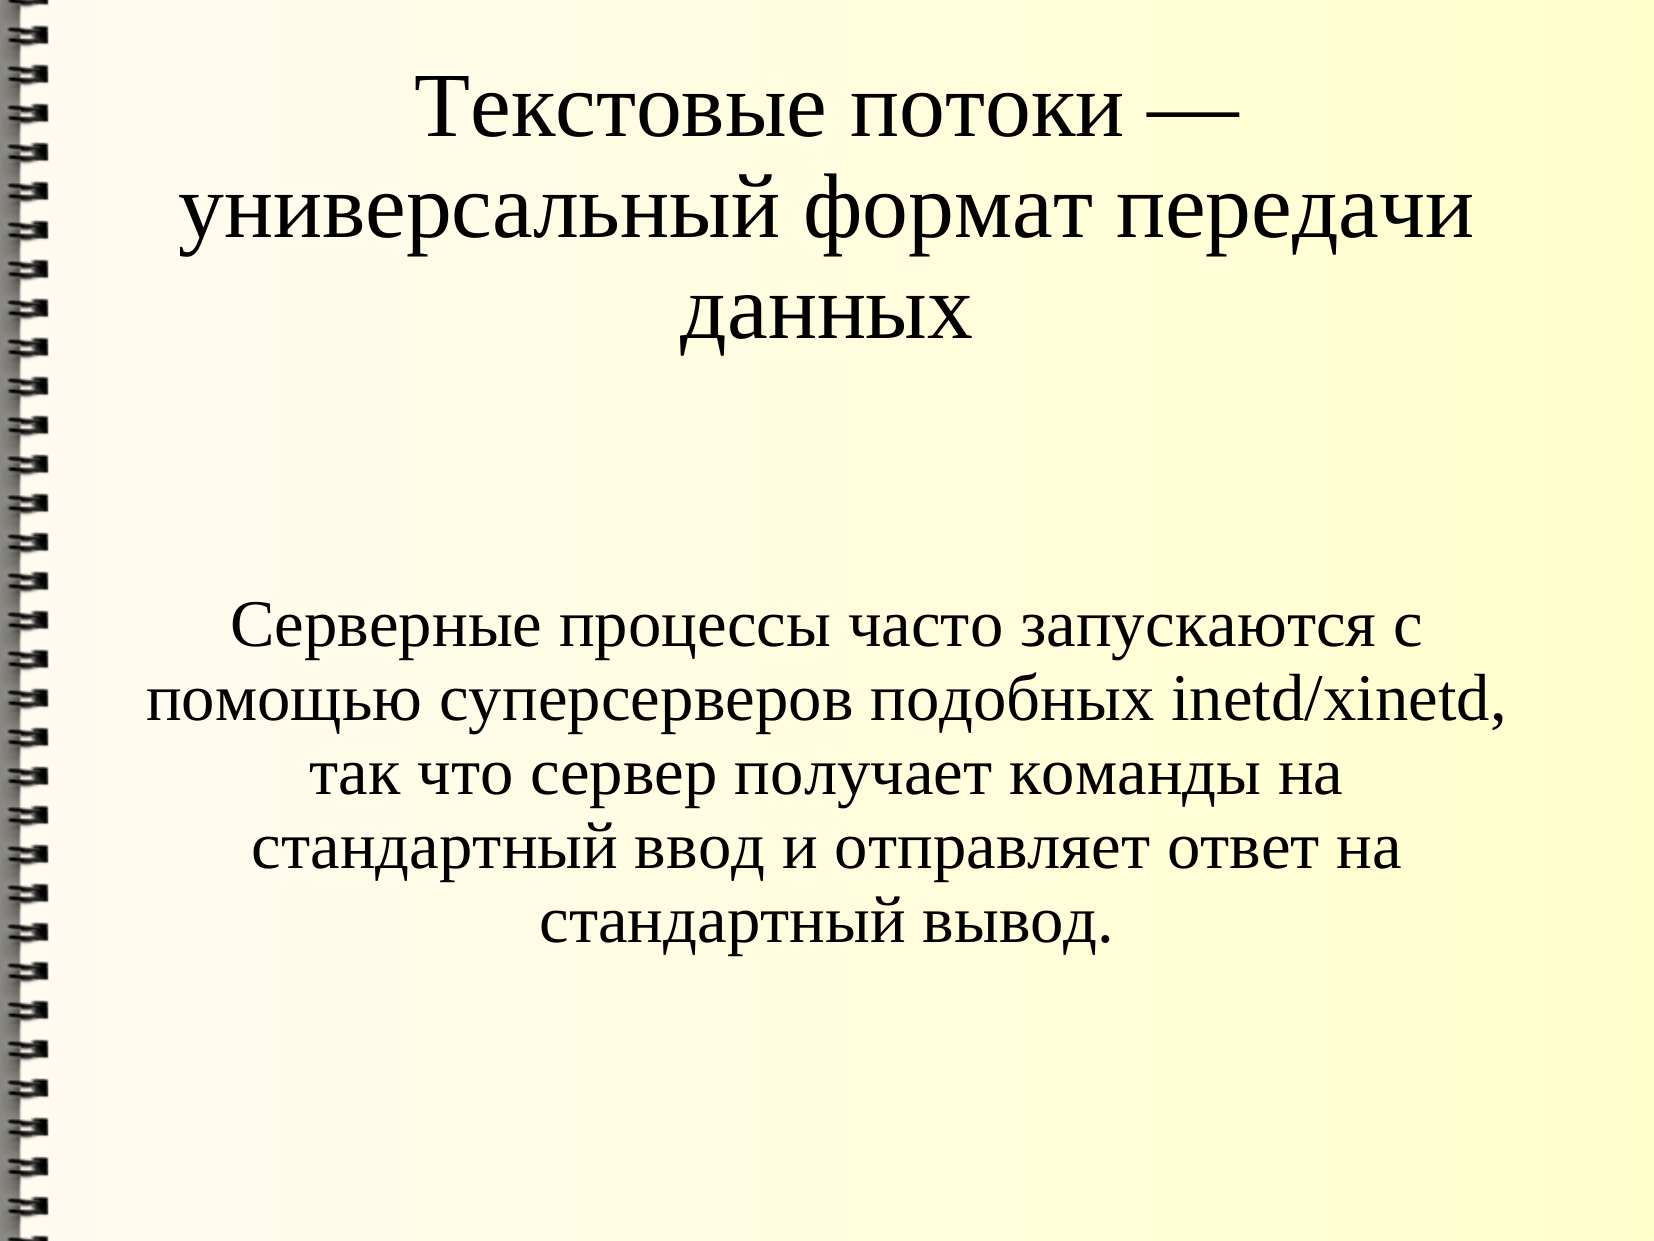

# Текстовые потоки — универсальный формат передачи данных
Серверные процессы часто запускаются с помощью суперсерверов подобных inetd/xinetd, так что сервер получает команды на стандартный ввод и отправляет ответ на стандартный вывод.